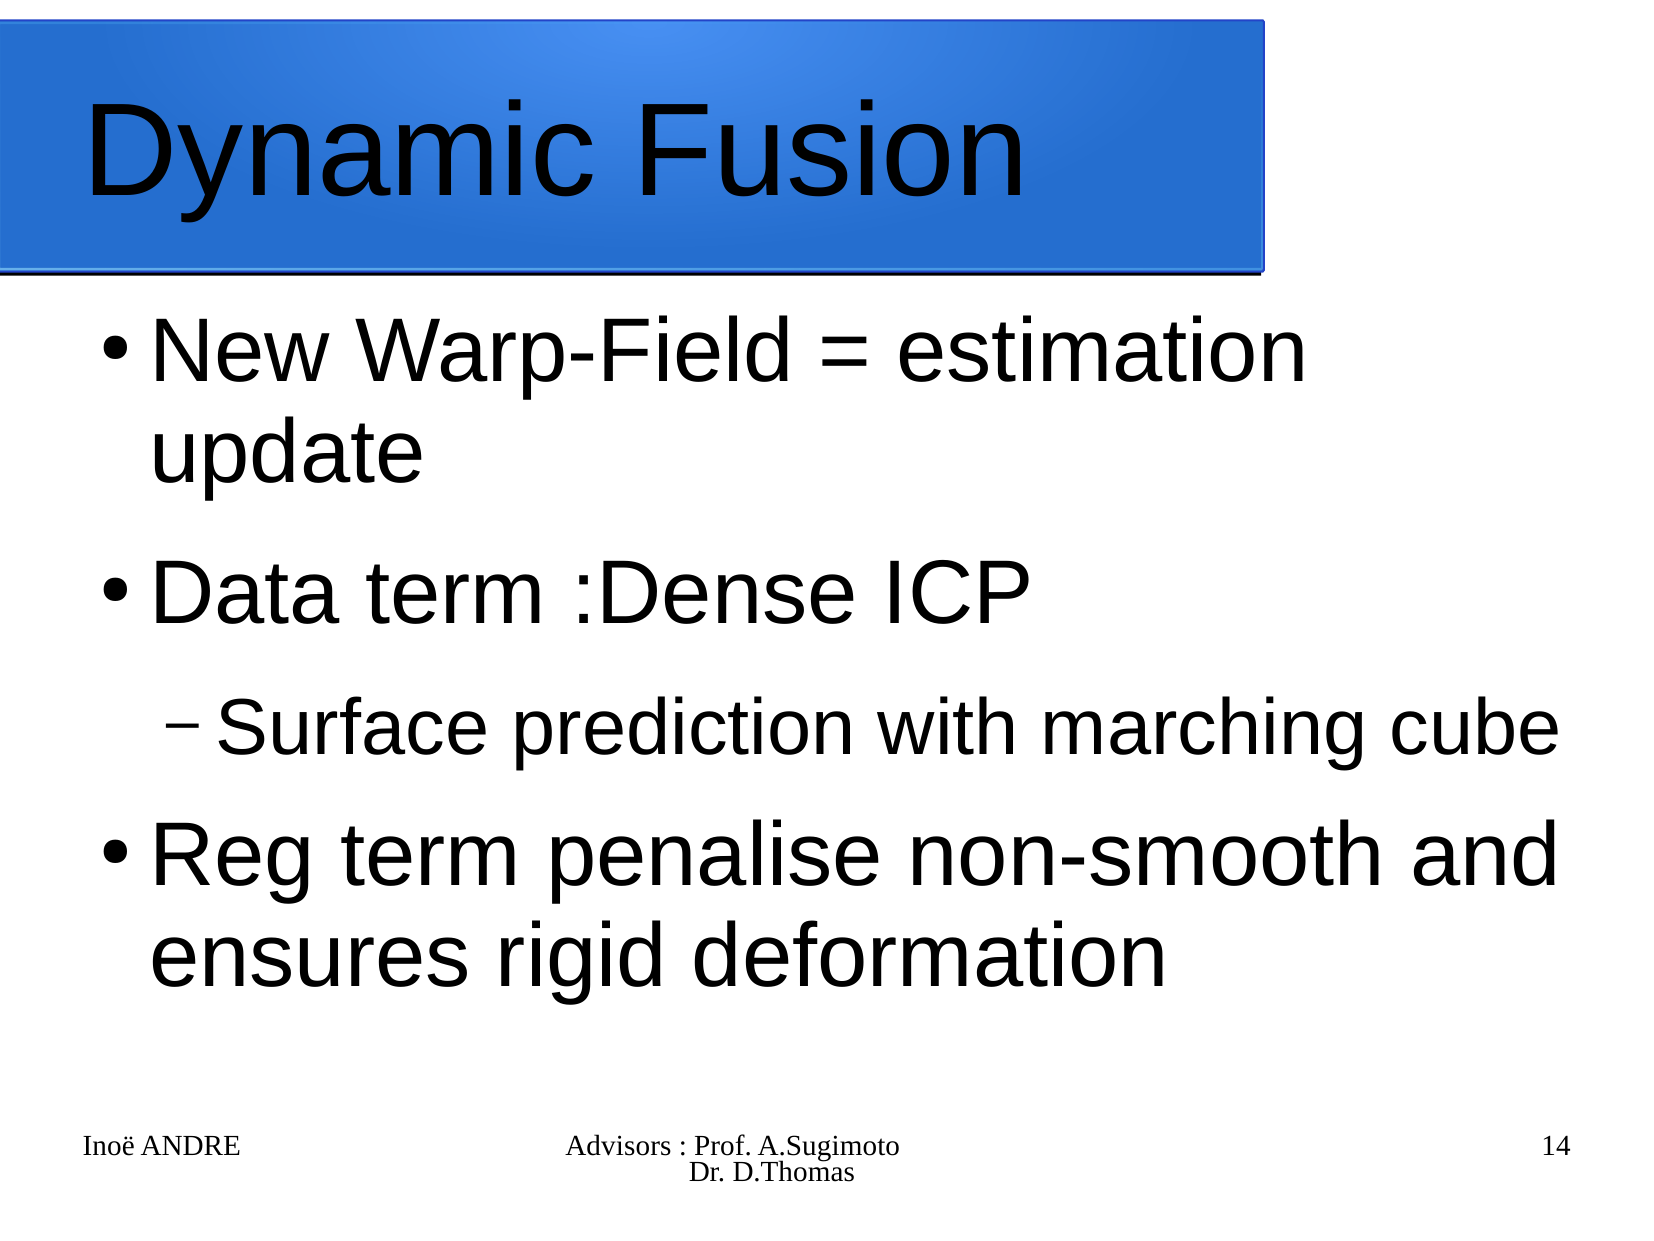

# Dynamic Fusion
New Warp-Field = estimation update
Data term :Dense ICP
Surface prediction with marching cube
Reg term penalise non-smooth and ensures rigid deformation
Inoë ANDRE
Advisors : Prof. A.Sugimoto Dr. D.Thomas
14